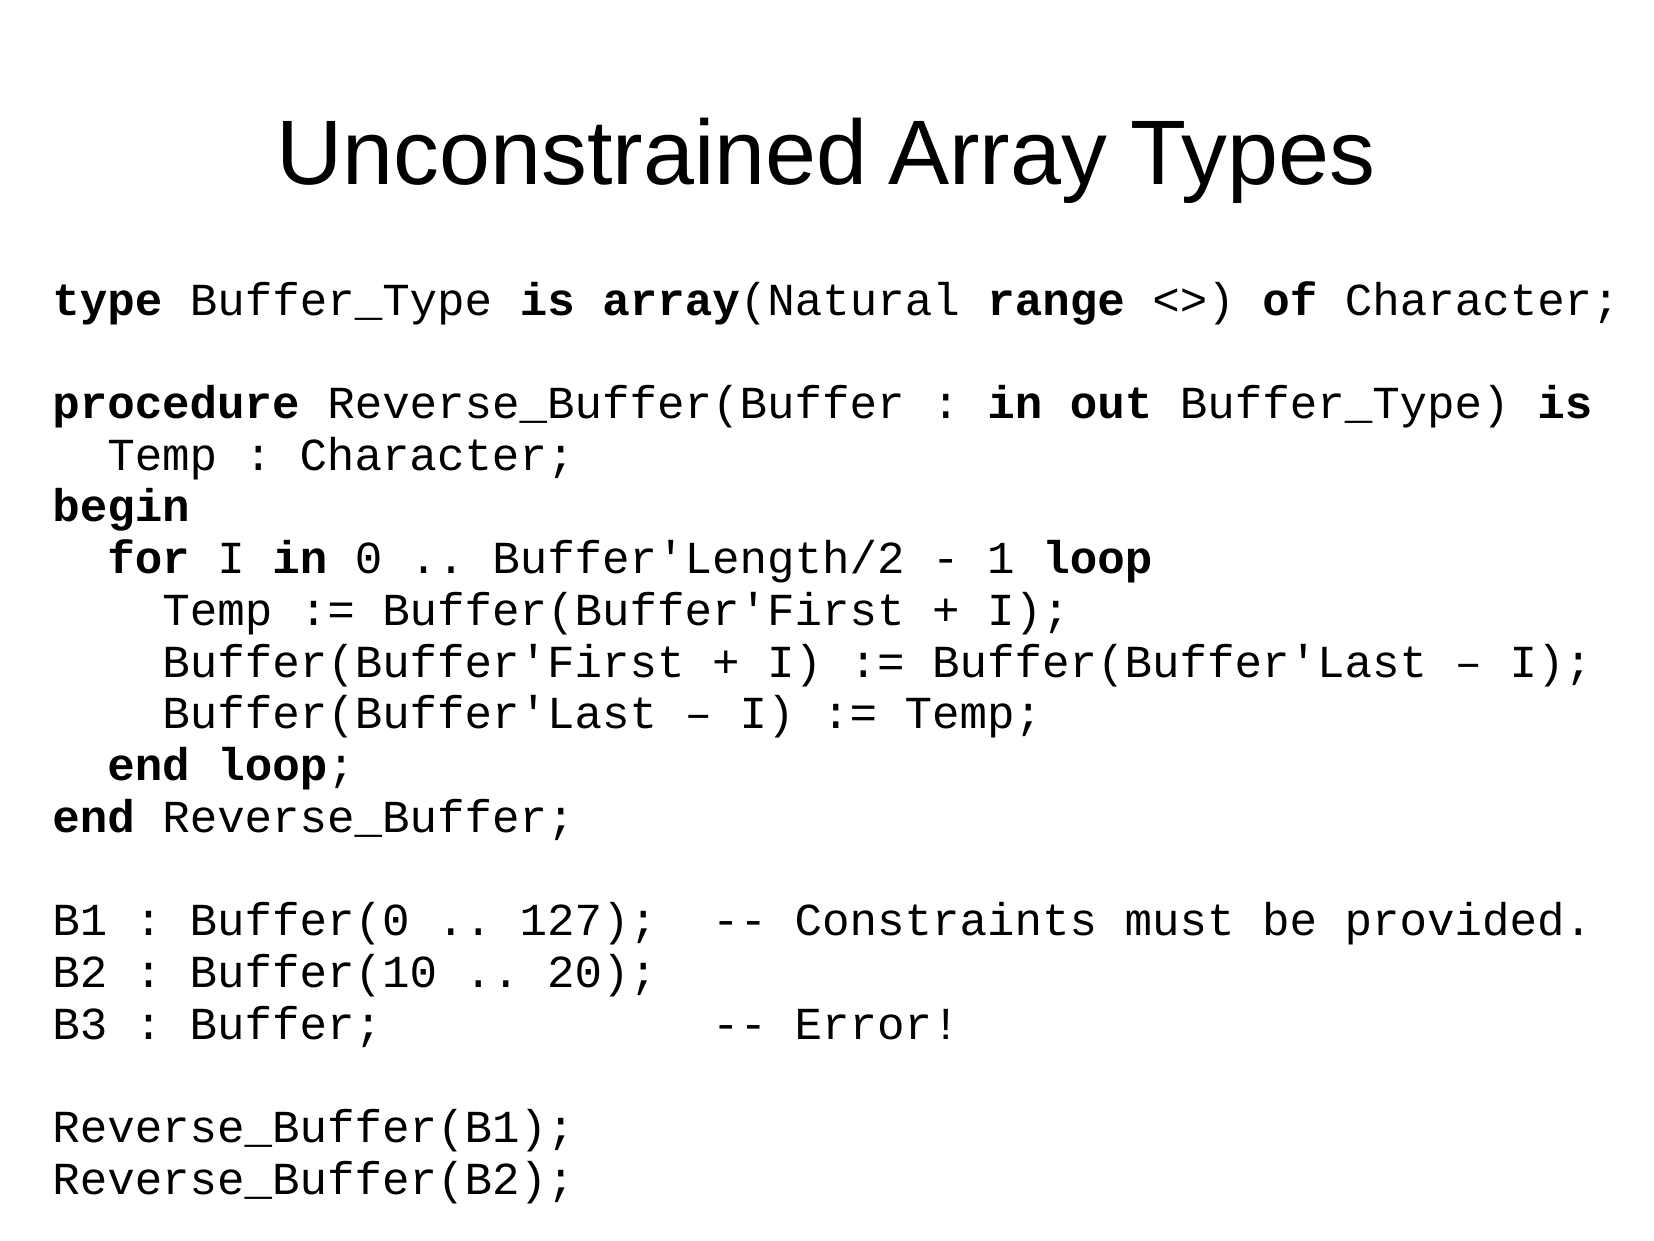

# Unconstrained Array Types
type Buffer_Type is array(Natural range <>) of Character;
procedure Reverse_Buffer(Buffer : in out Buffer_Type) is
 Temp : Character;
begin
 for I in 0 .. Buffer'Length/2 - 1 loop
 Temp := Buffer(Buffer'First + I);
 Buffer(Buffer'First + I) := Buffer(Buffer'Last – I);
 Buffer(Buffer'Last – I) := Temp;
 end loop;
end Reverse_Buffer;
B1 : Buffer(0 .. 127); -- Constraints must be provided.
B2 : Buffer(10 .. 20);
B3 : Buffer; -- Error!
Reverse_Buffer(B1);
Reverse_Buffer(B2);